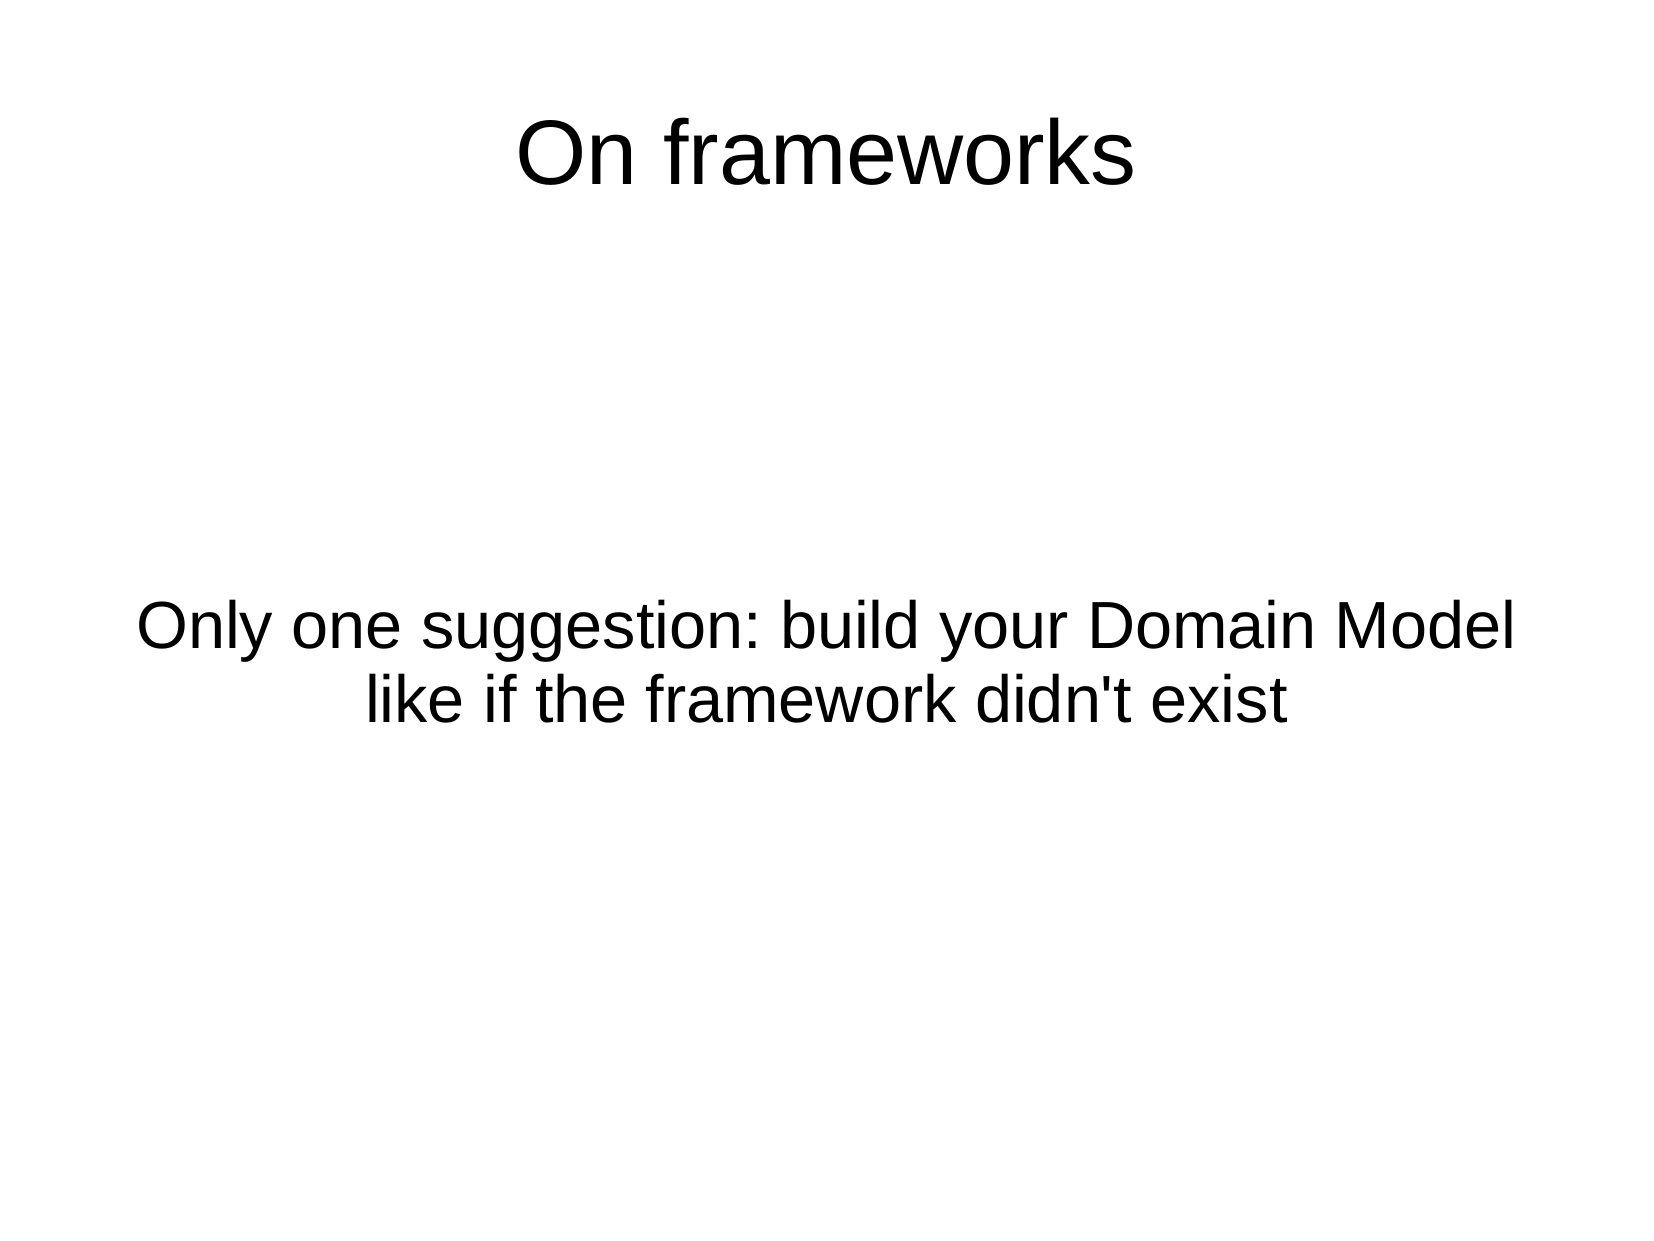

# On frameworks
Only one suggestion: build your Domain Model like if the framework didn't exist